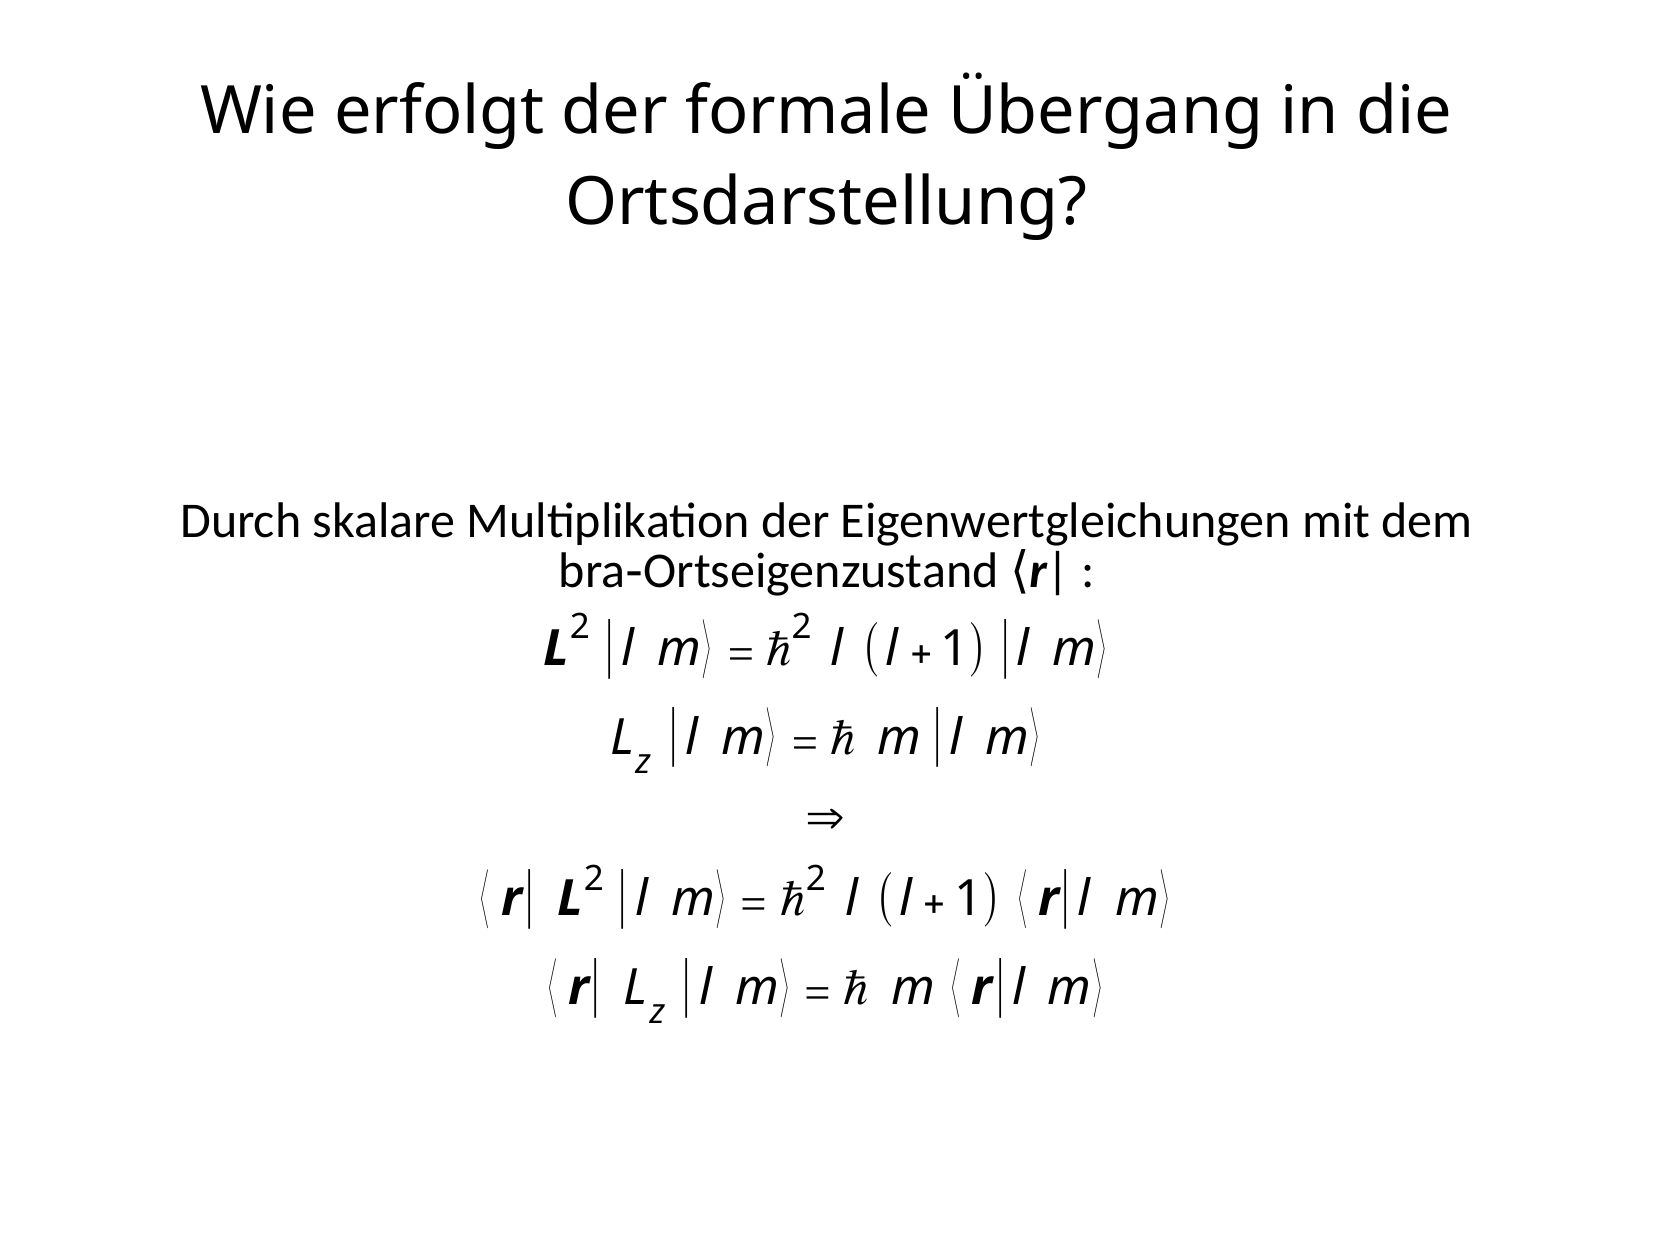

# Wie erfolgt der formale Übergang in die Ortsdarstellung?
Durch skalare Multiplikation der Eigenwertgleichungen mit dem bra‑Ortseigenzustand ⟨r| :